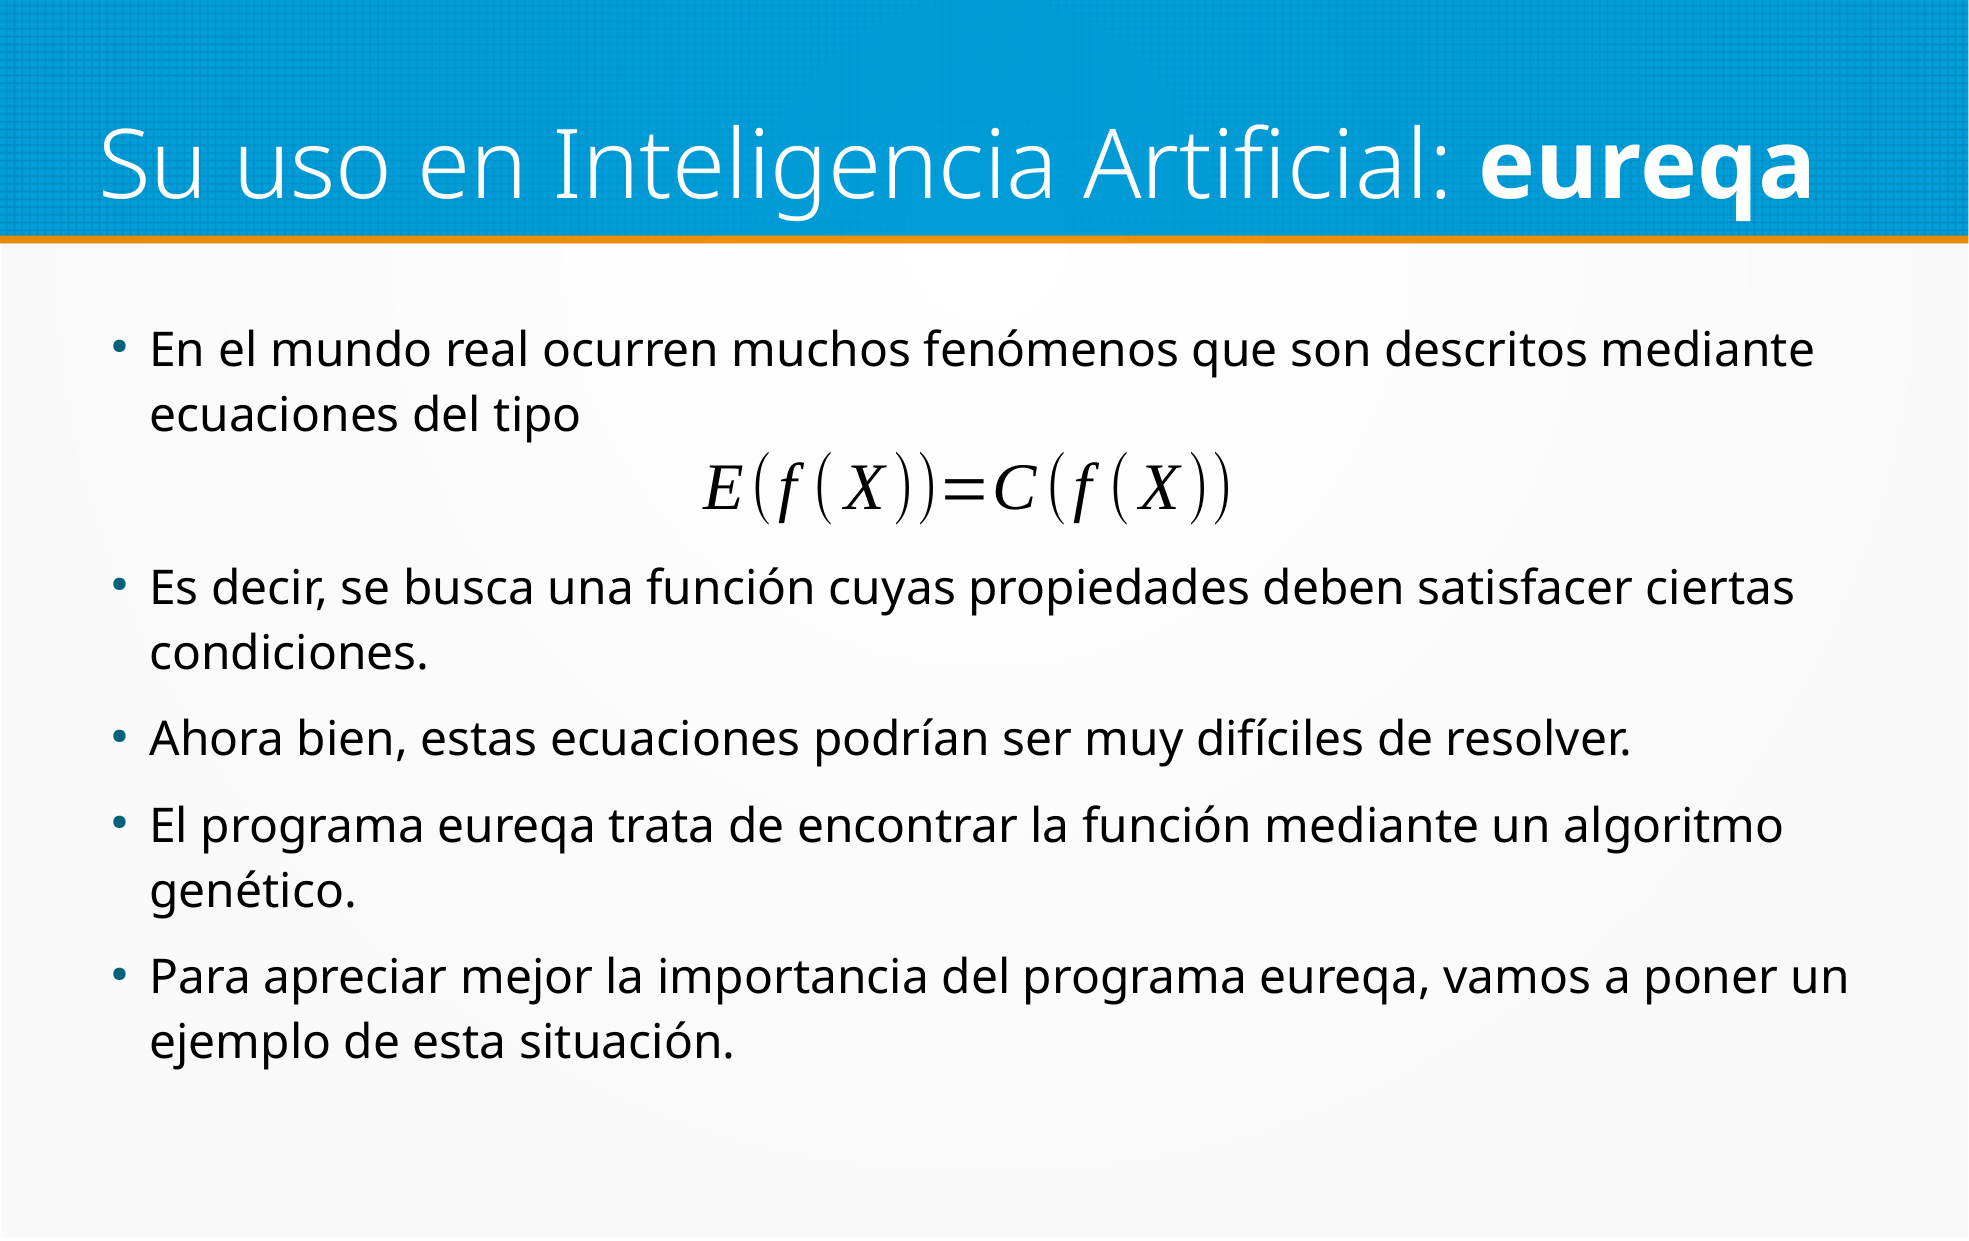

# Su uso en Inteligencia Artificial: eureqa
En el mundo real ocurren muchos fenómenos que son descritos mediante ecuaciones del tipo
Es decir, se busca una función cuyas propiedades deben satisfacer ciertas condiciones.
Ahora bien, estas ecuaciones podrían ser muy difíciles de resolver.
El programa eureqa trata de encontrar la función mediante un algoritmo genético.
Para apreciar mejor la importancia del programa eureqa, vamos a poner un ejemplo de esta situación.